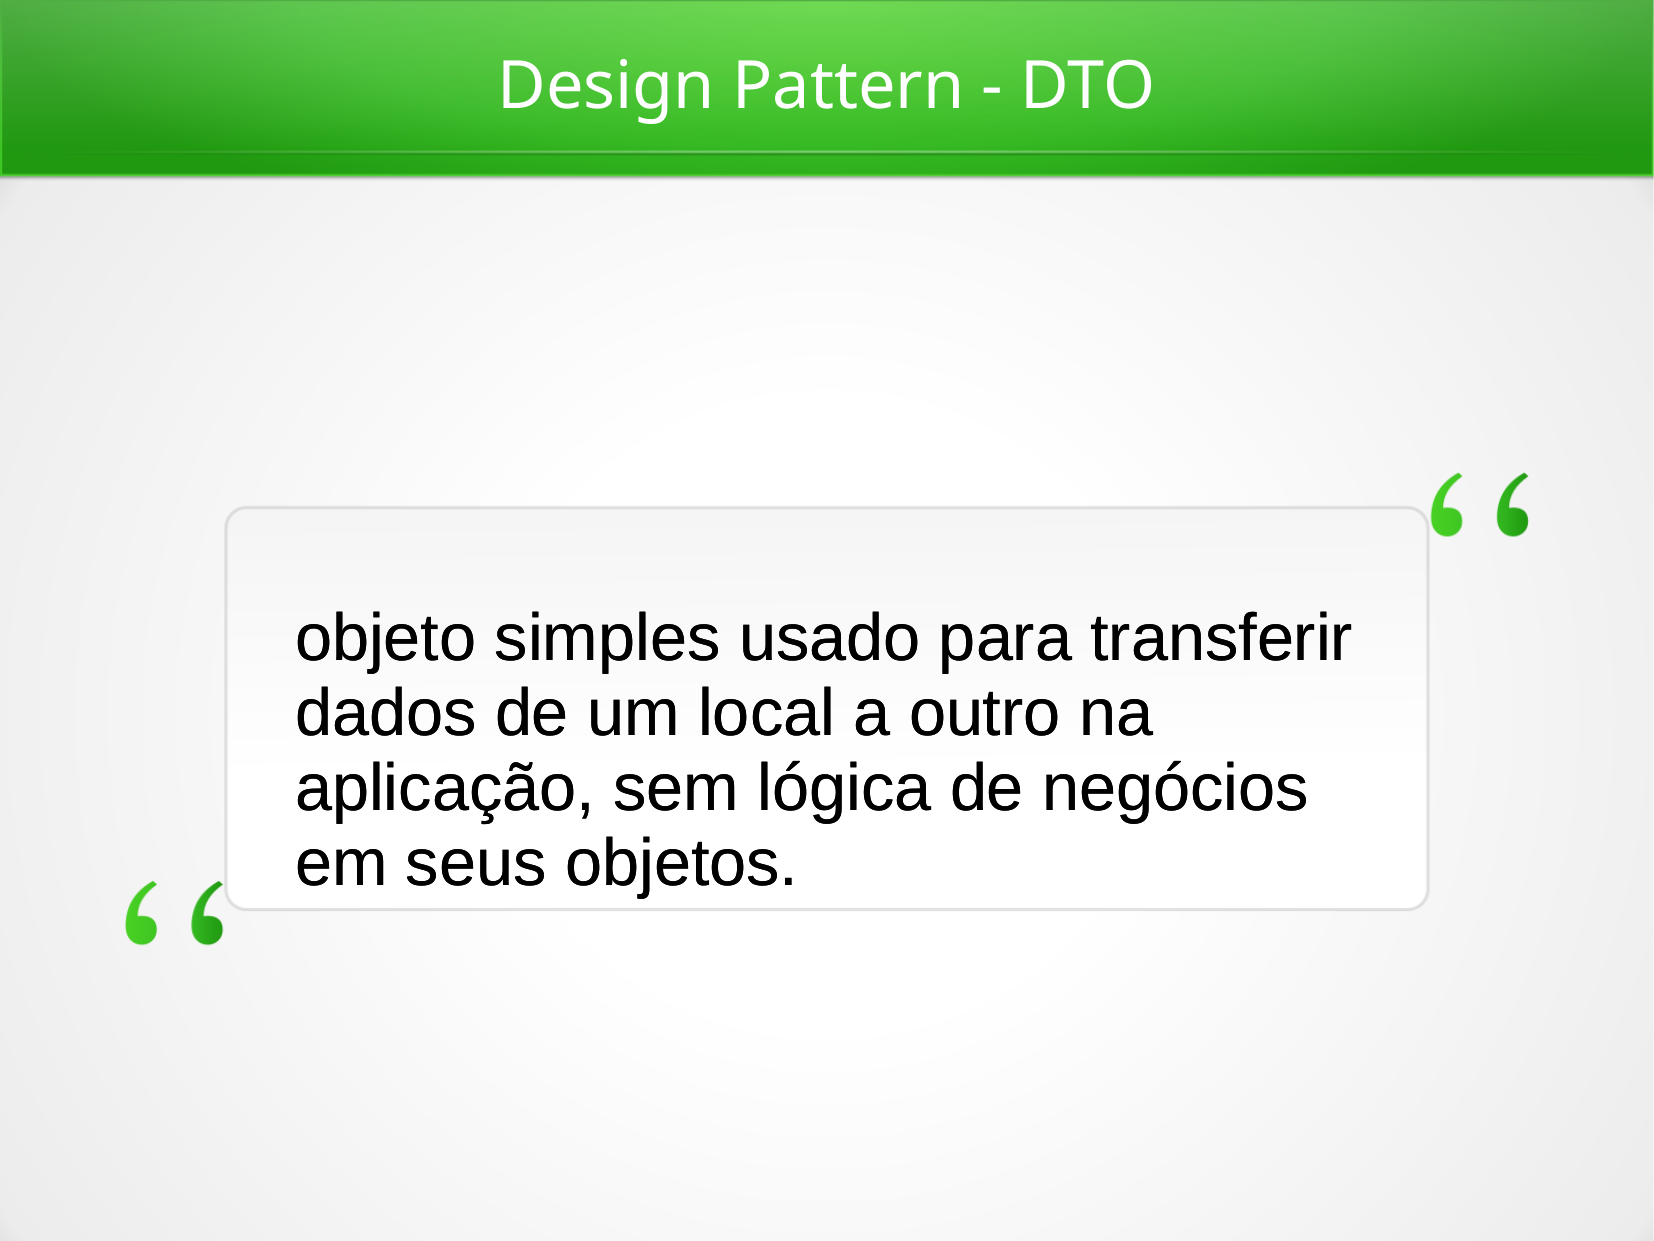

# Design Pattern - DTO
objeto simples usado para transferir dados de um local a outro na aplicação, sem lógica de negócios em seus objetos.
objeto simples usado para transferir dados de um local a outro na aplicação, sem lógica de negócios em seus objetos.